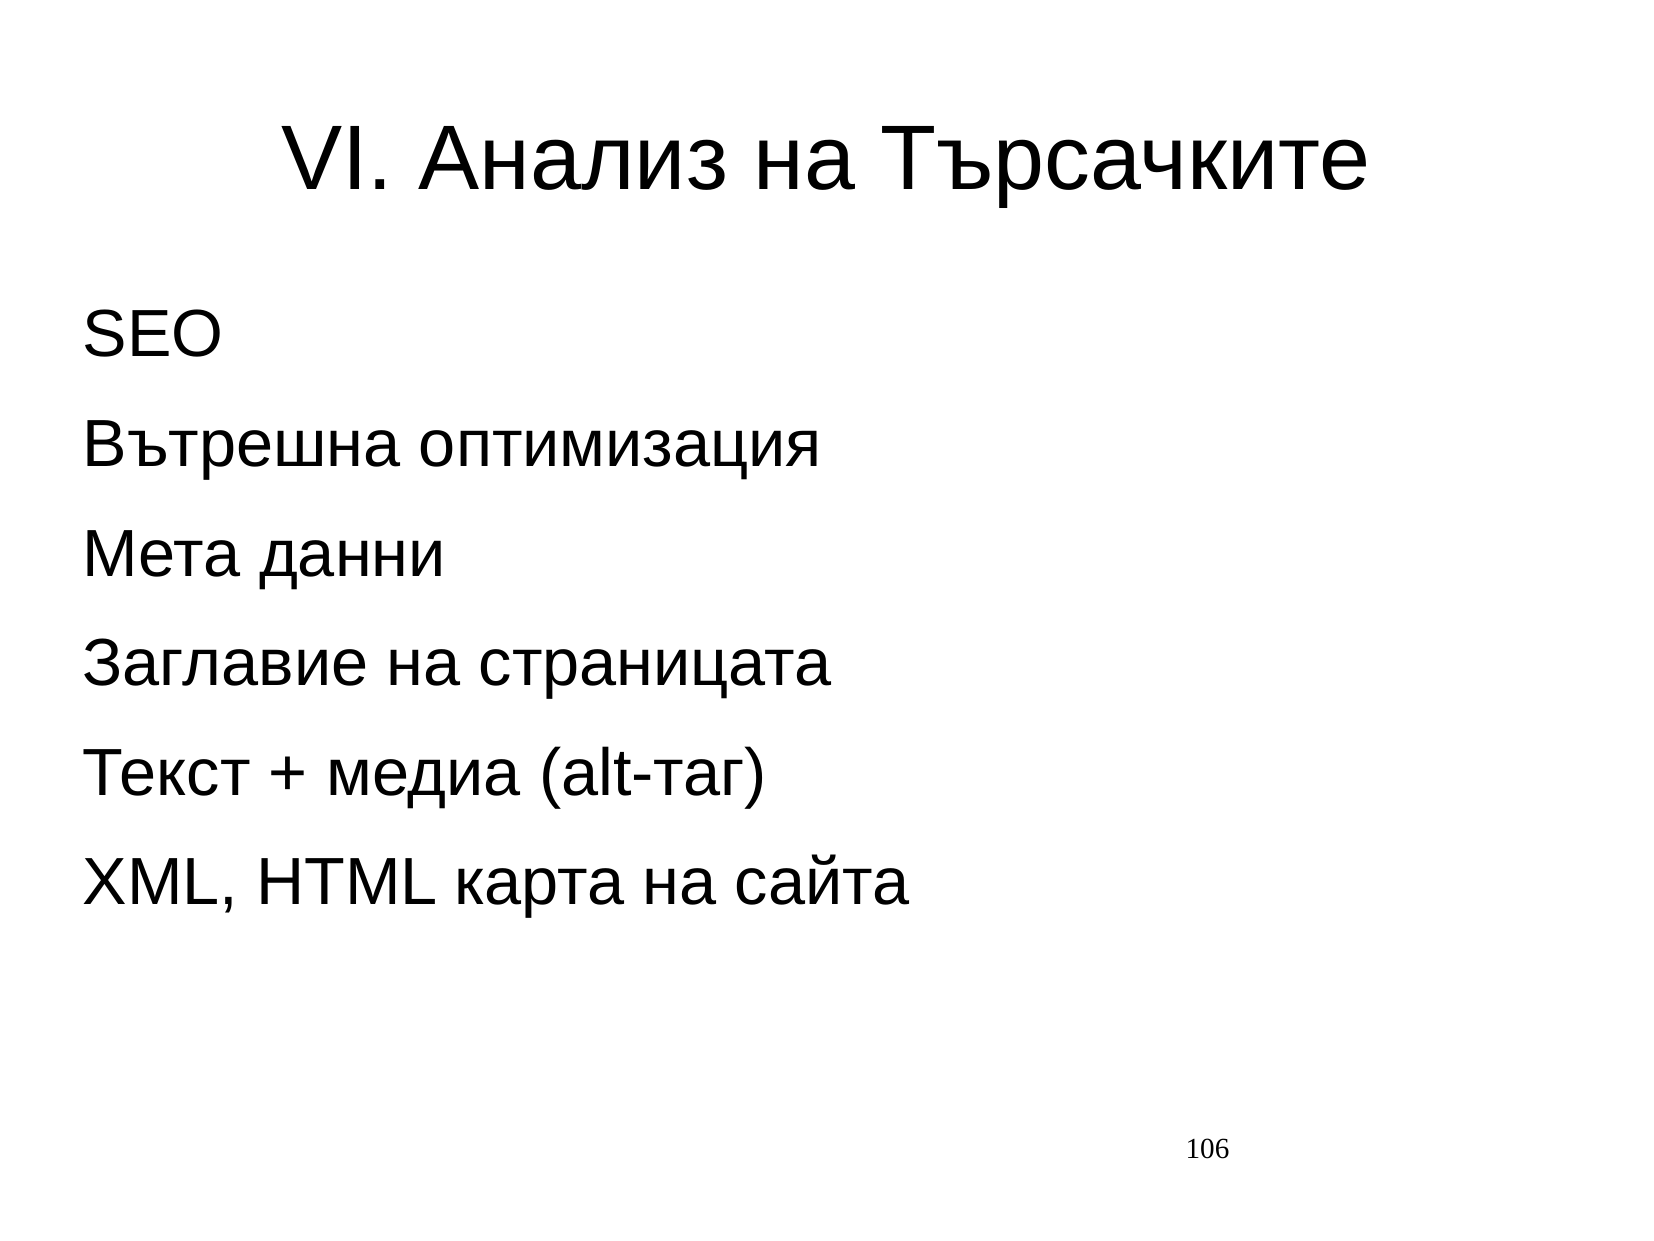

# VI. Анализ на Търсачките
SEO
Вътрешна оптимизация
Мета данни
Заглавие на страницата
Текст + медиа (alt-таг)
XML, HTML карта на сайта